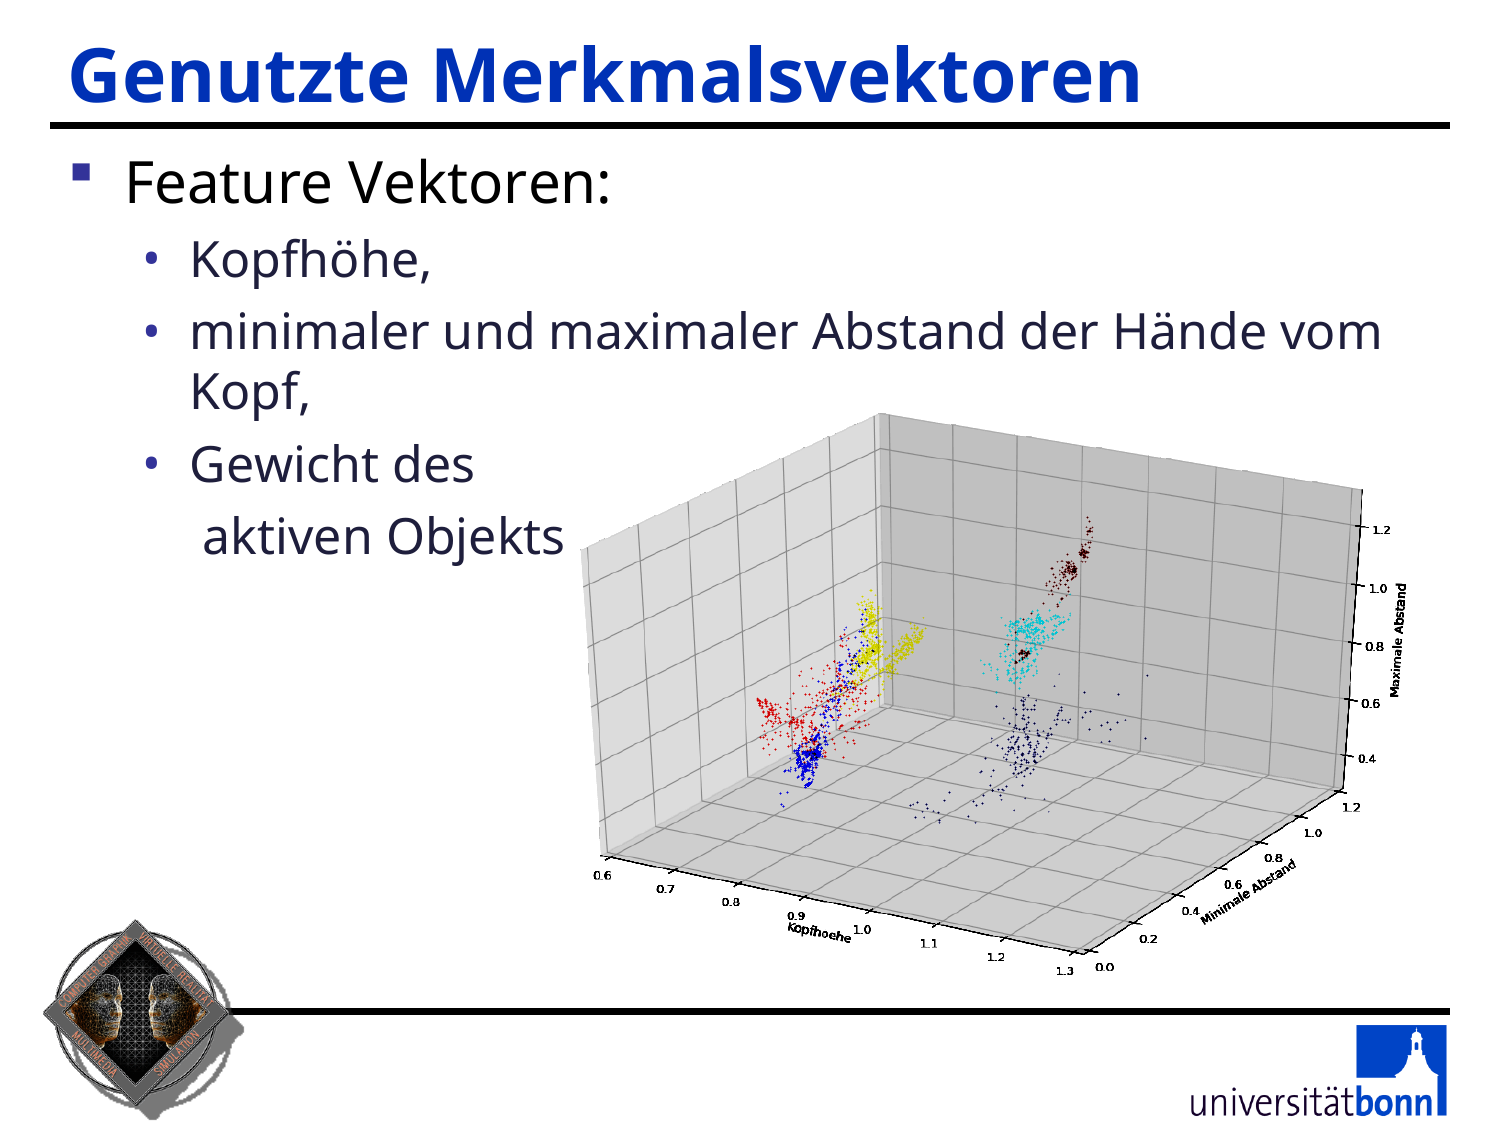

# Genutzte Merkmalsvektoren
Feature Vektoren:
Kopfhöhe,
minimaler und maximaler Abstand der Hände vom Kopf,
Gewicht des
 aktiven Objekts